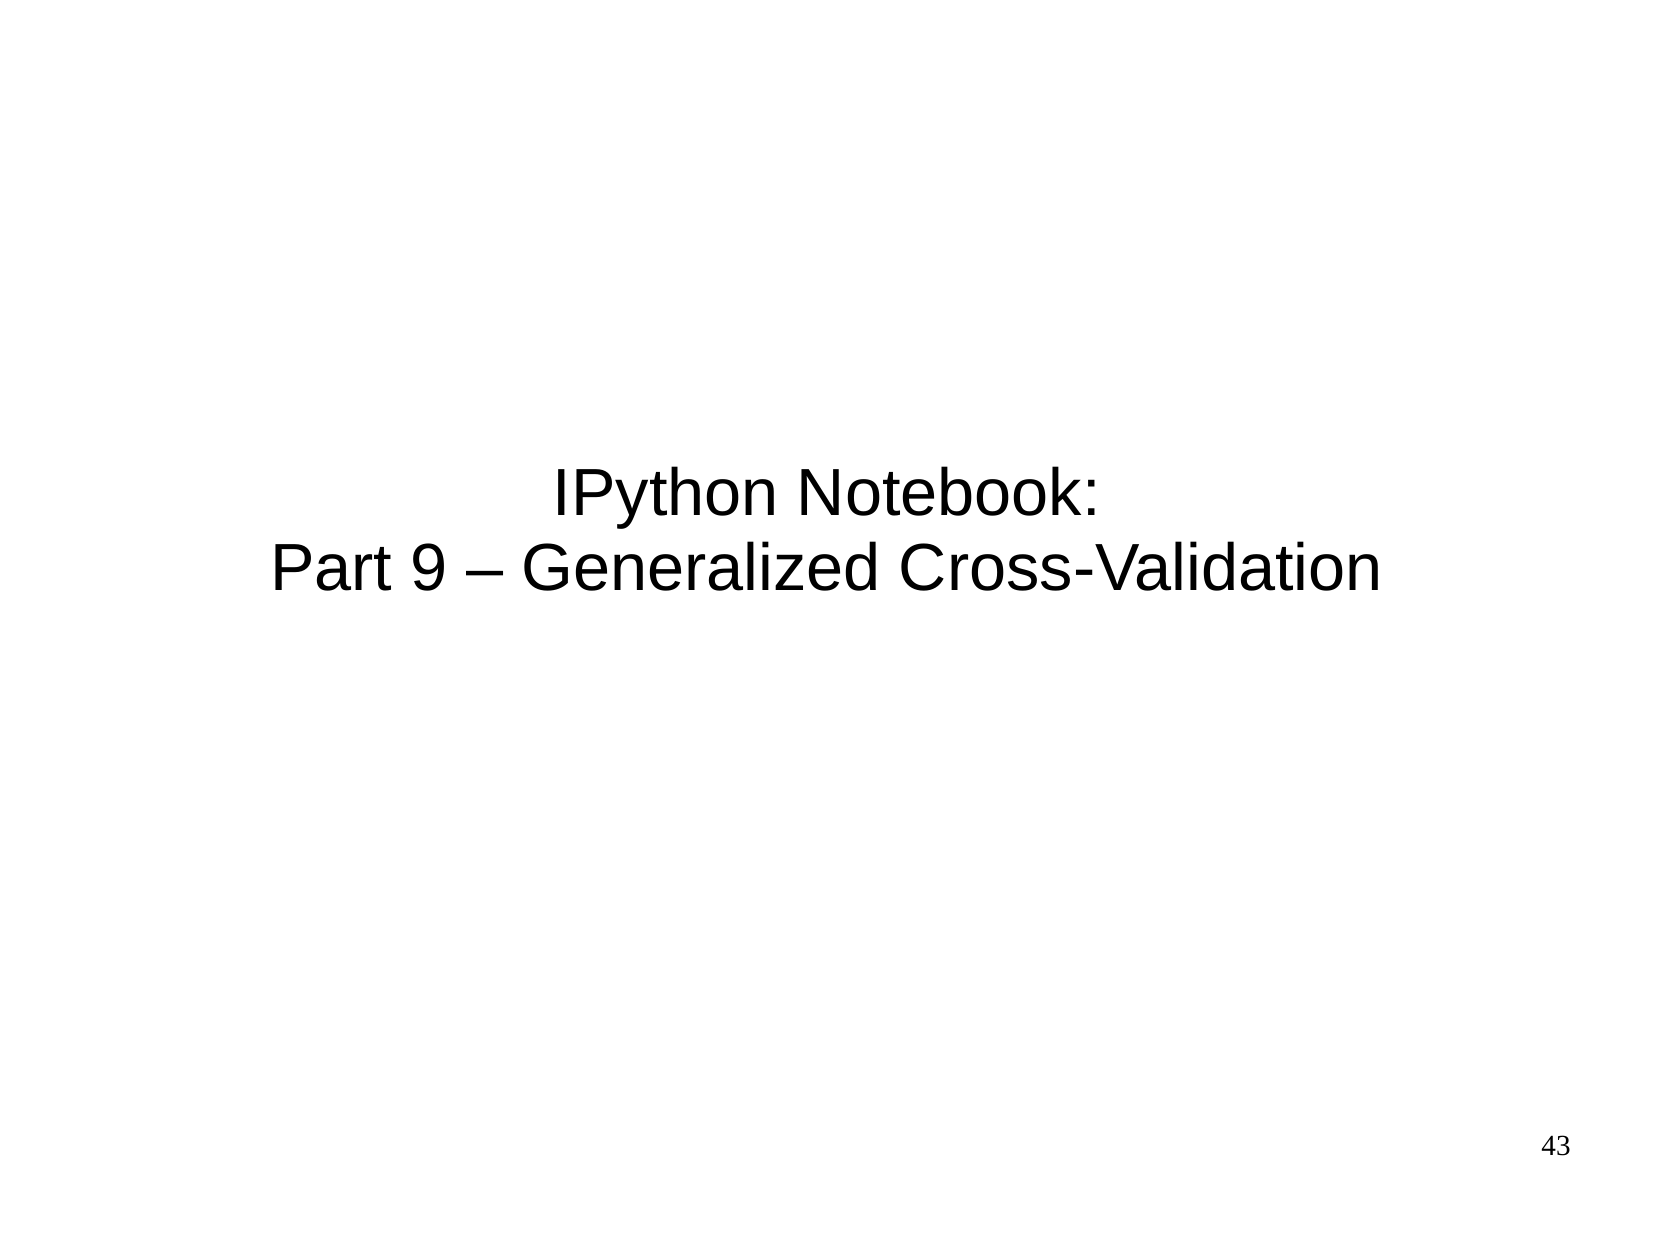

# IPython Notebook:
Part 9 – Generalized Cross-Validation
43